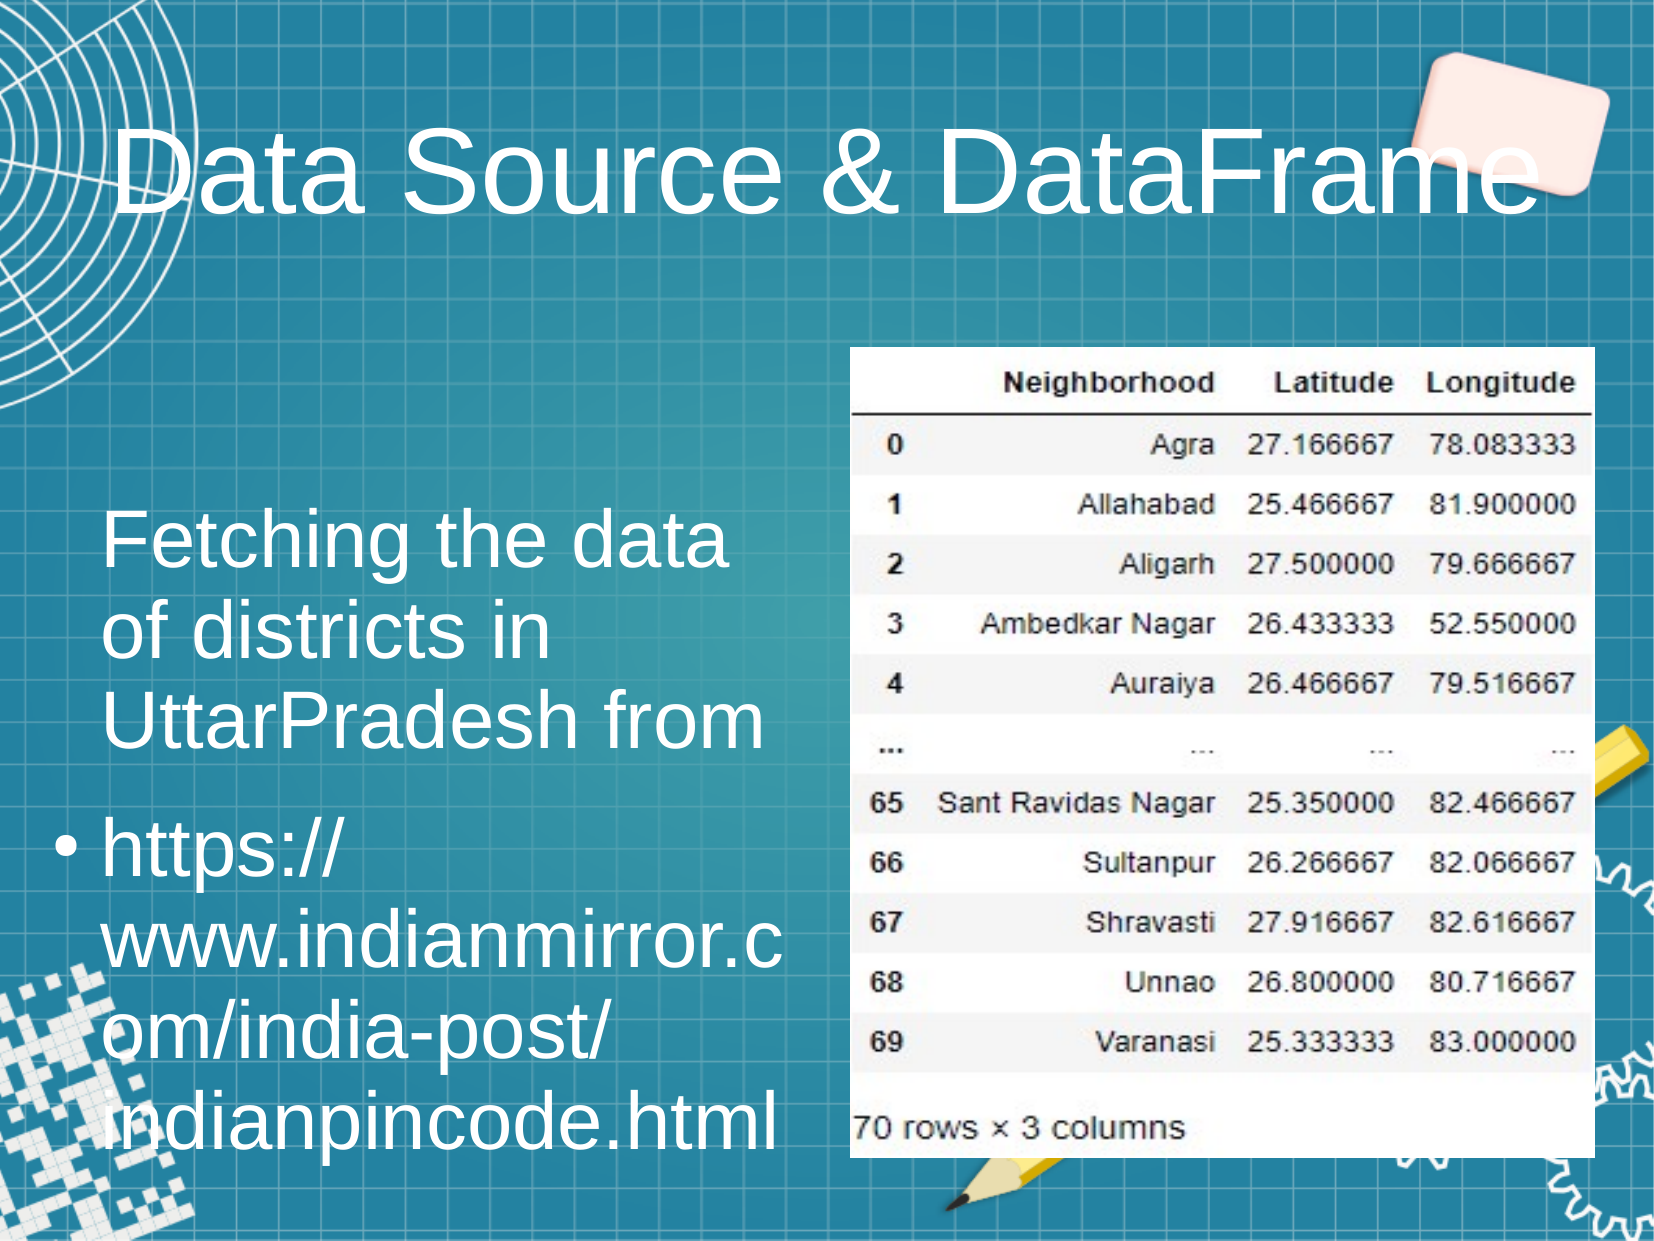

# Data Source & DataFrame
Fetching the data of districts in UttarPradesh from
https://www.indianmirror.com/india-post/indianpincode.html